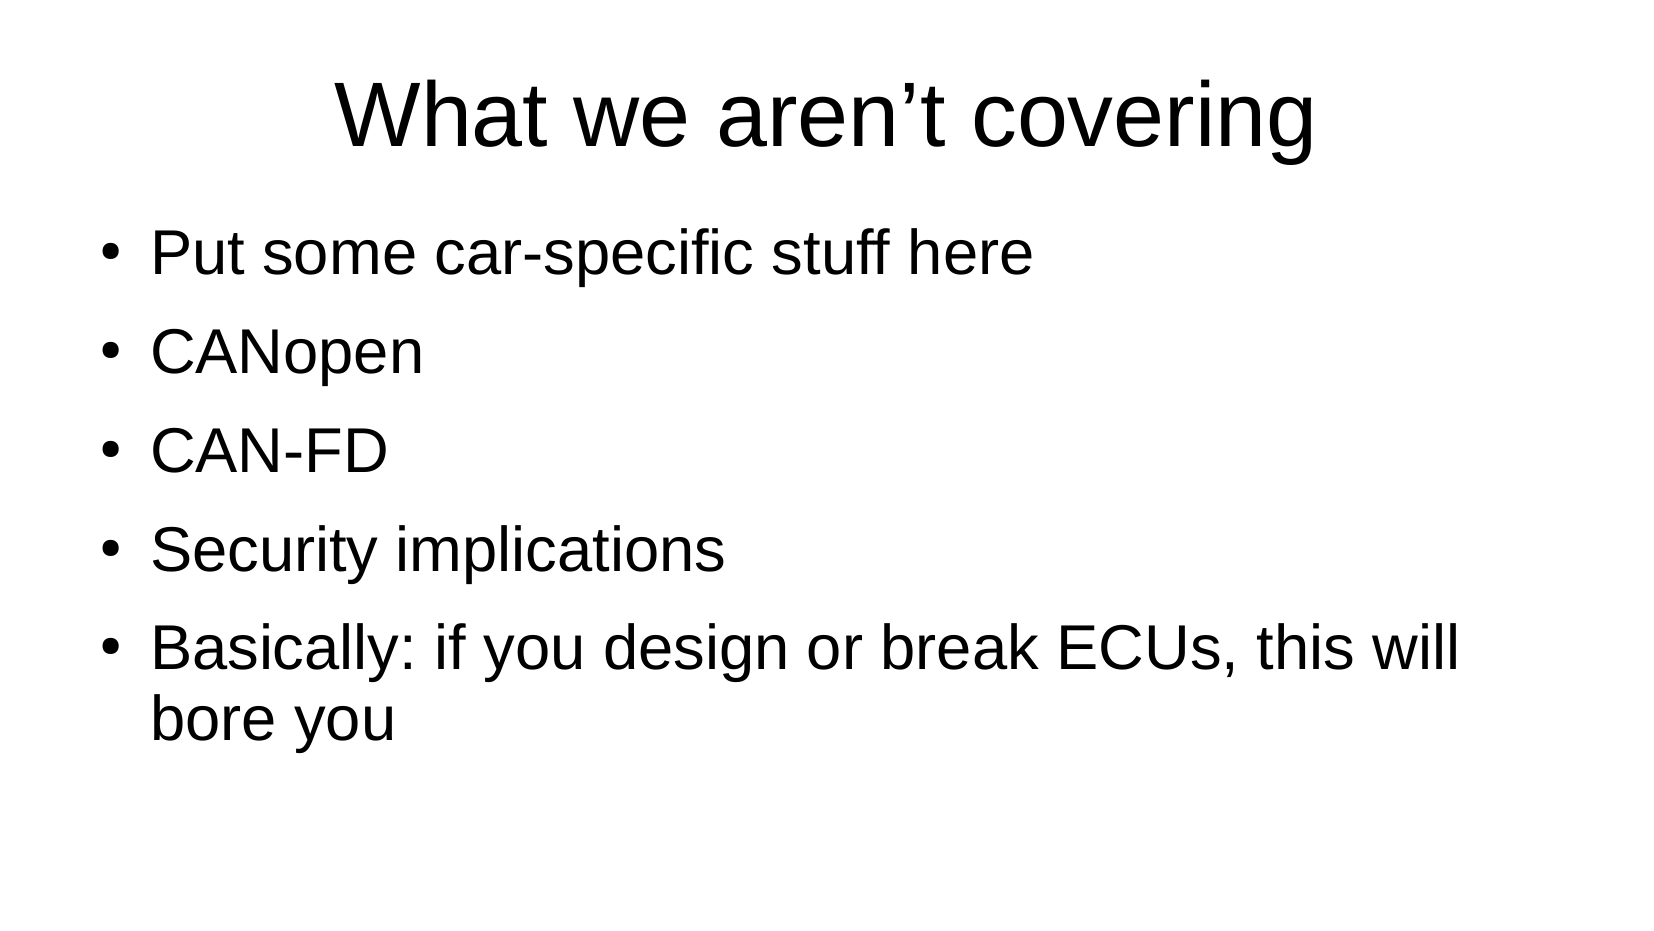

# What we aren’t covering
Put some car-specific stuff here
CANopen
CAN-FD
Security implications
Basically: if you design or break ECUs, this will bore you